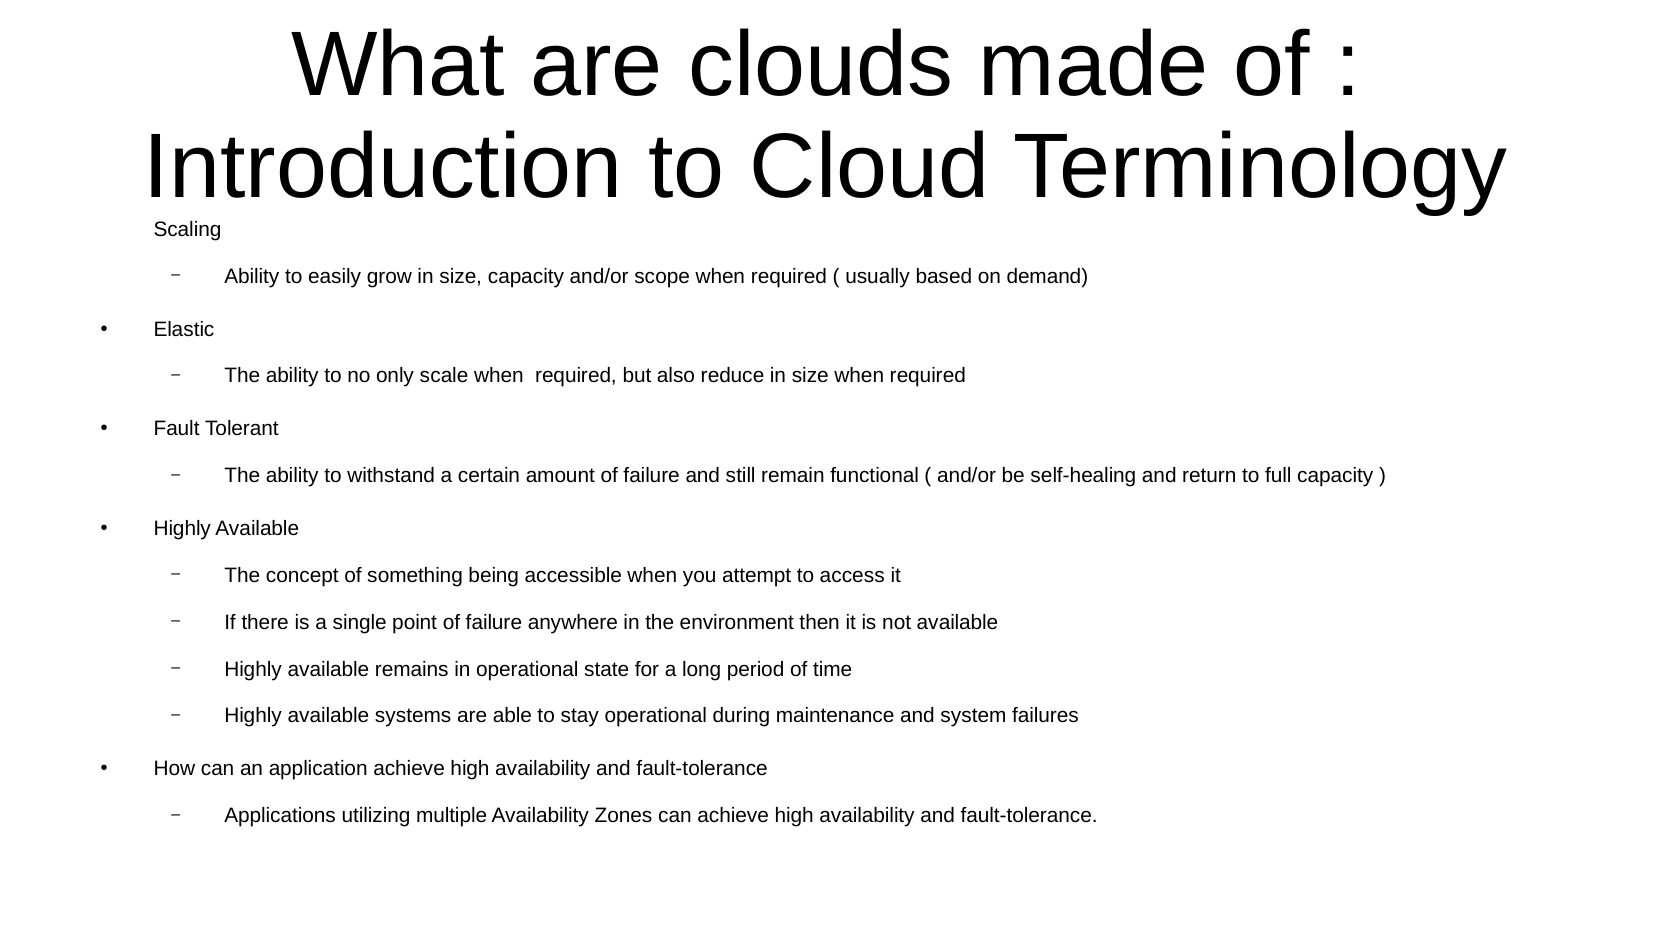

# What are clouds made of : Introduction to Cloud Terminology
Scaling
Ability to easily grow in size, capacity and/or scope when required ( usually based on demand)
Elastic
The ability to no only scale when required, but also reduce in size when required
Fault Tolerant
The ability to withstand a certain amount of failure and still remain functional ( and/or be self-healing and return to full capacity )
Highly Available
The concept of something being accessible when you attempt to access it
If there is a single point of failure anywhere in the environment then it is not available
Highly available remains in operational state for a long period of time
Highly available systems are able to stay operational during maintenance and system failures
How can an application achieve high availability and fault-tolerance
Applications utilizing multiple Availability Zones can achieve high availability and fault-tolerance.